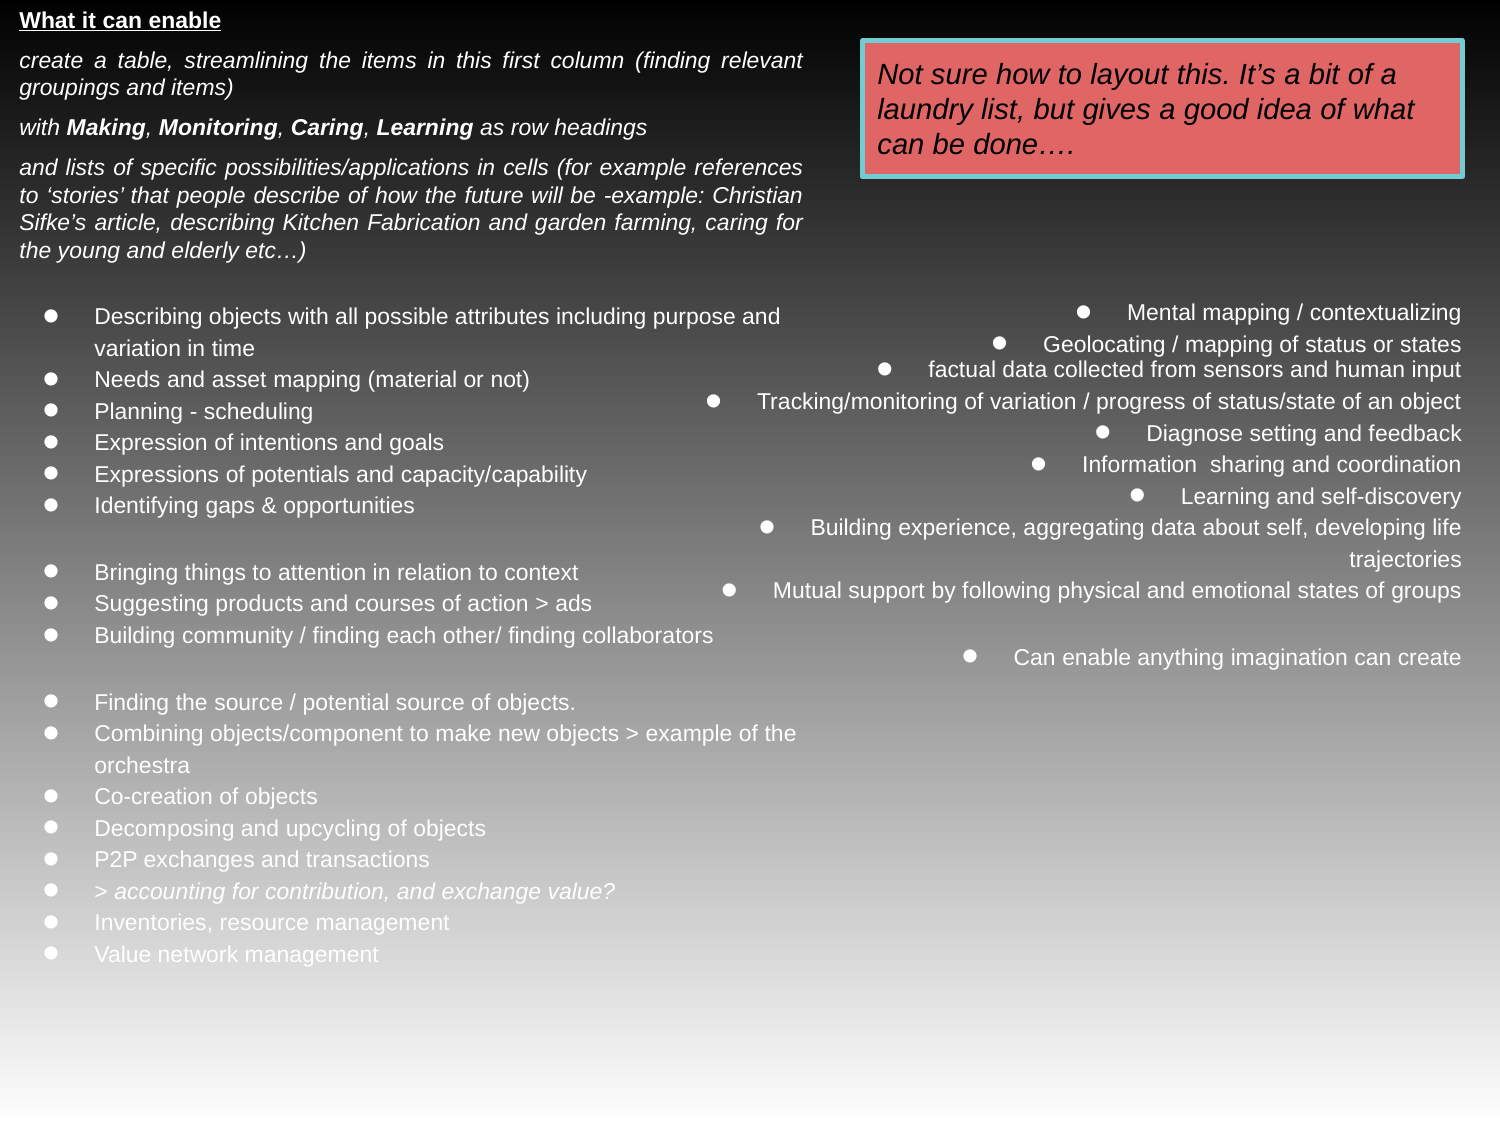

What it can enable
create a table, streamlining the items in this first column (finding relevant groupings and items)
with Making, Monitoring, Caring, Learning as row headings
and lists of specific possibilities/applications in cells (for example references to ‘stories’ that people describe of how the future will be -example: Christian Sifke’s article, describing Kitchen Fabrication and garden farming, caring for the young and elderly etc…)
Describing objects with all possible attributes including purpose and variation in time
Needs and asset mapping (material or not)
Planning - scheduling
Expression of intentions and goals
Expressions of potentials and capacity/capability
Identifying gaps & opportunities
Bringing things to attention in relation to context
Suggesting products and courses of action > ads
Building community / finding each other/ finding collaborators
Finding the source / potential source of objects.
Combining objects/component to make new objects > example of the orchestra
Co-creation of objects
Decomposing and upcycling of objects
P2P exchanges and transactions
> accounting for contribution, and exchange value?
Inventories, resource management
Value network management
Not sure how to layout this. It’s a bit of a laundry list, but gives a good idea of what can be done….
Mental mapping / contextualizing
Geolocating / mapping of status or states
factual data collected from sensors and human input
Tracking/monitoring of variation / progress of status/state of an object
Diagnose setting and feedback
Information sharing and coordination
Learning and self-discovery
Building experience, aggregating data about self, developing life trajectories
Mutual support by following physical and emotional states of groups
Can enable anything imagination can create